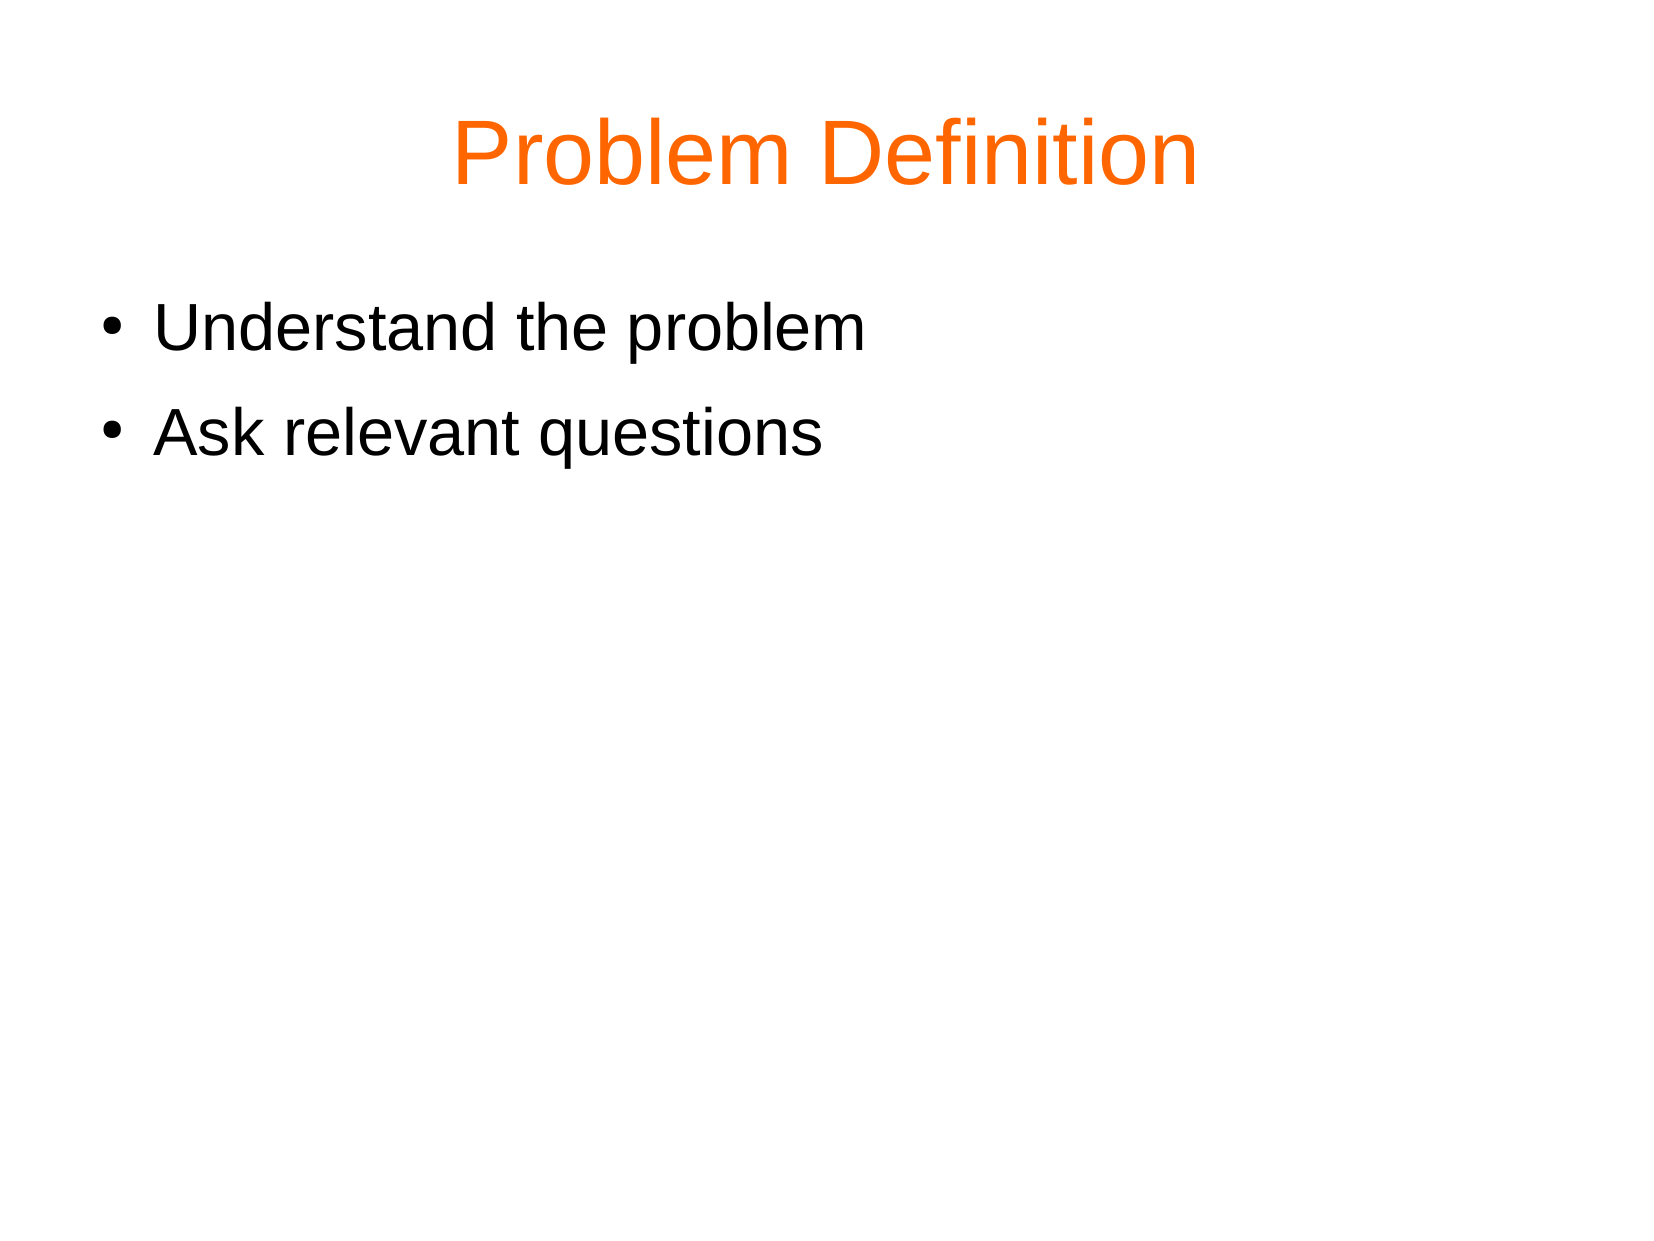

# Problem Definition
Understand the problem
Ask relevant questions